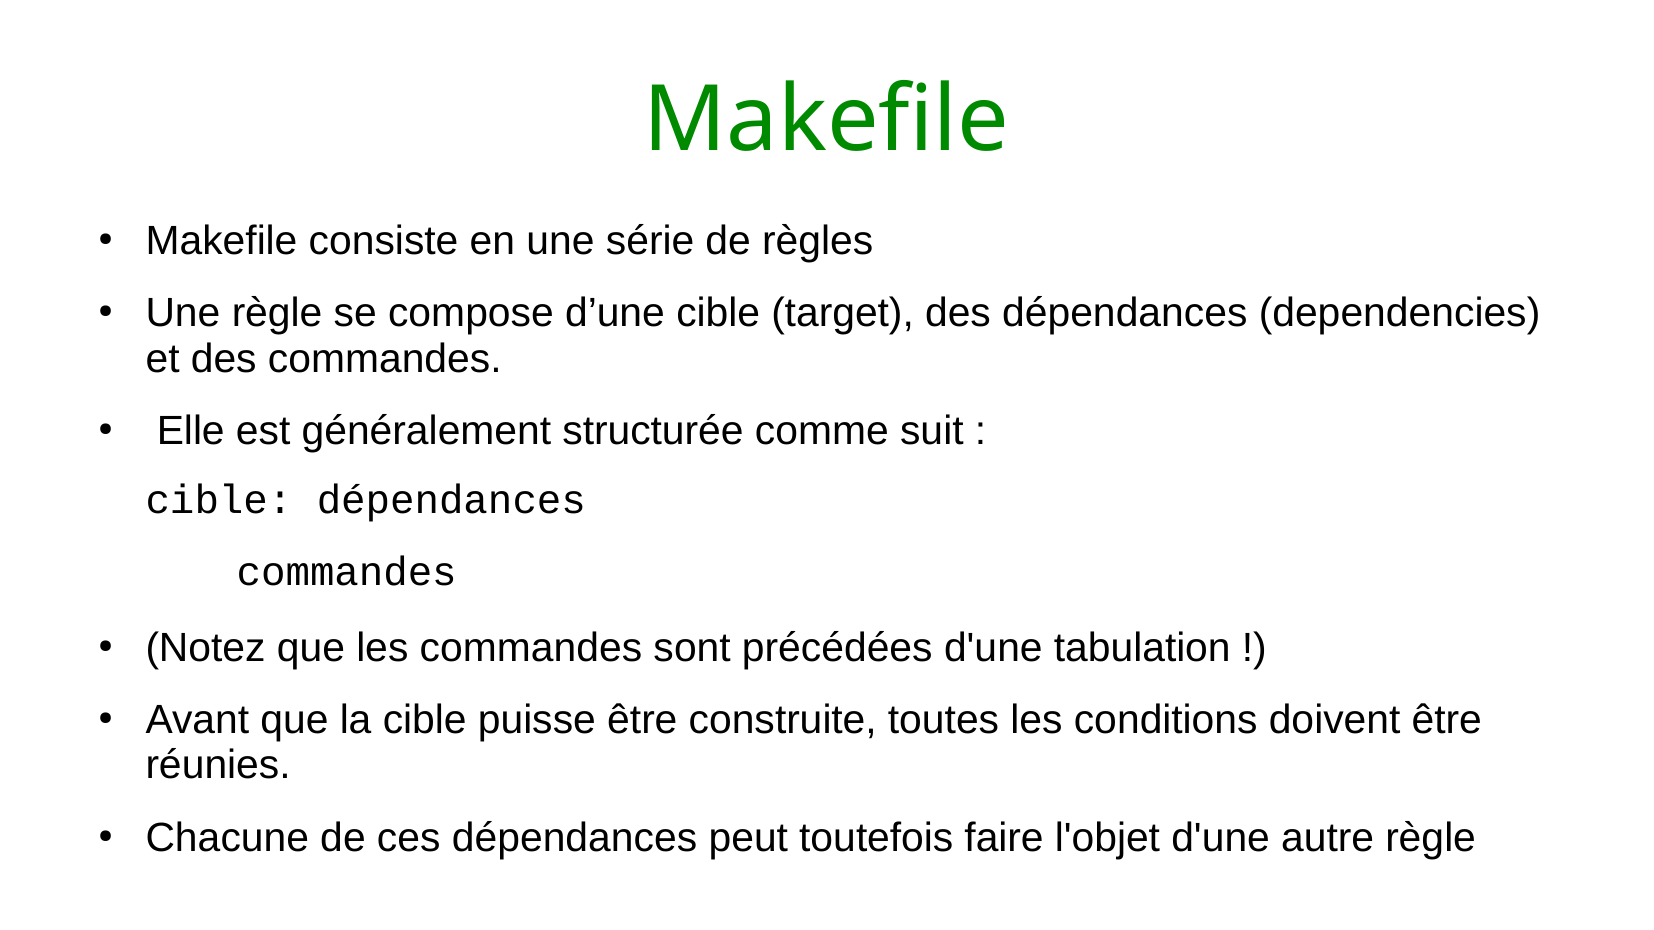

# Makefile
Makefile consiste en une série de règles
Une règle se compose d’une cible (target), des dépendances (dependencies) et des commandes.
 Elle est généralement structurée comme suit :
cible: dépendances
 commandes
(Notez que les commandes sont précédées d'une tabulation !)
Avant que la cible puisse être construite, toutes les conditions doivent être réunies.
Chacune de ces dépendances peut toutefois faire l'objet d'une autre règle